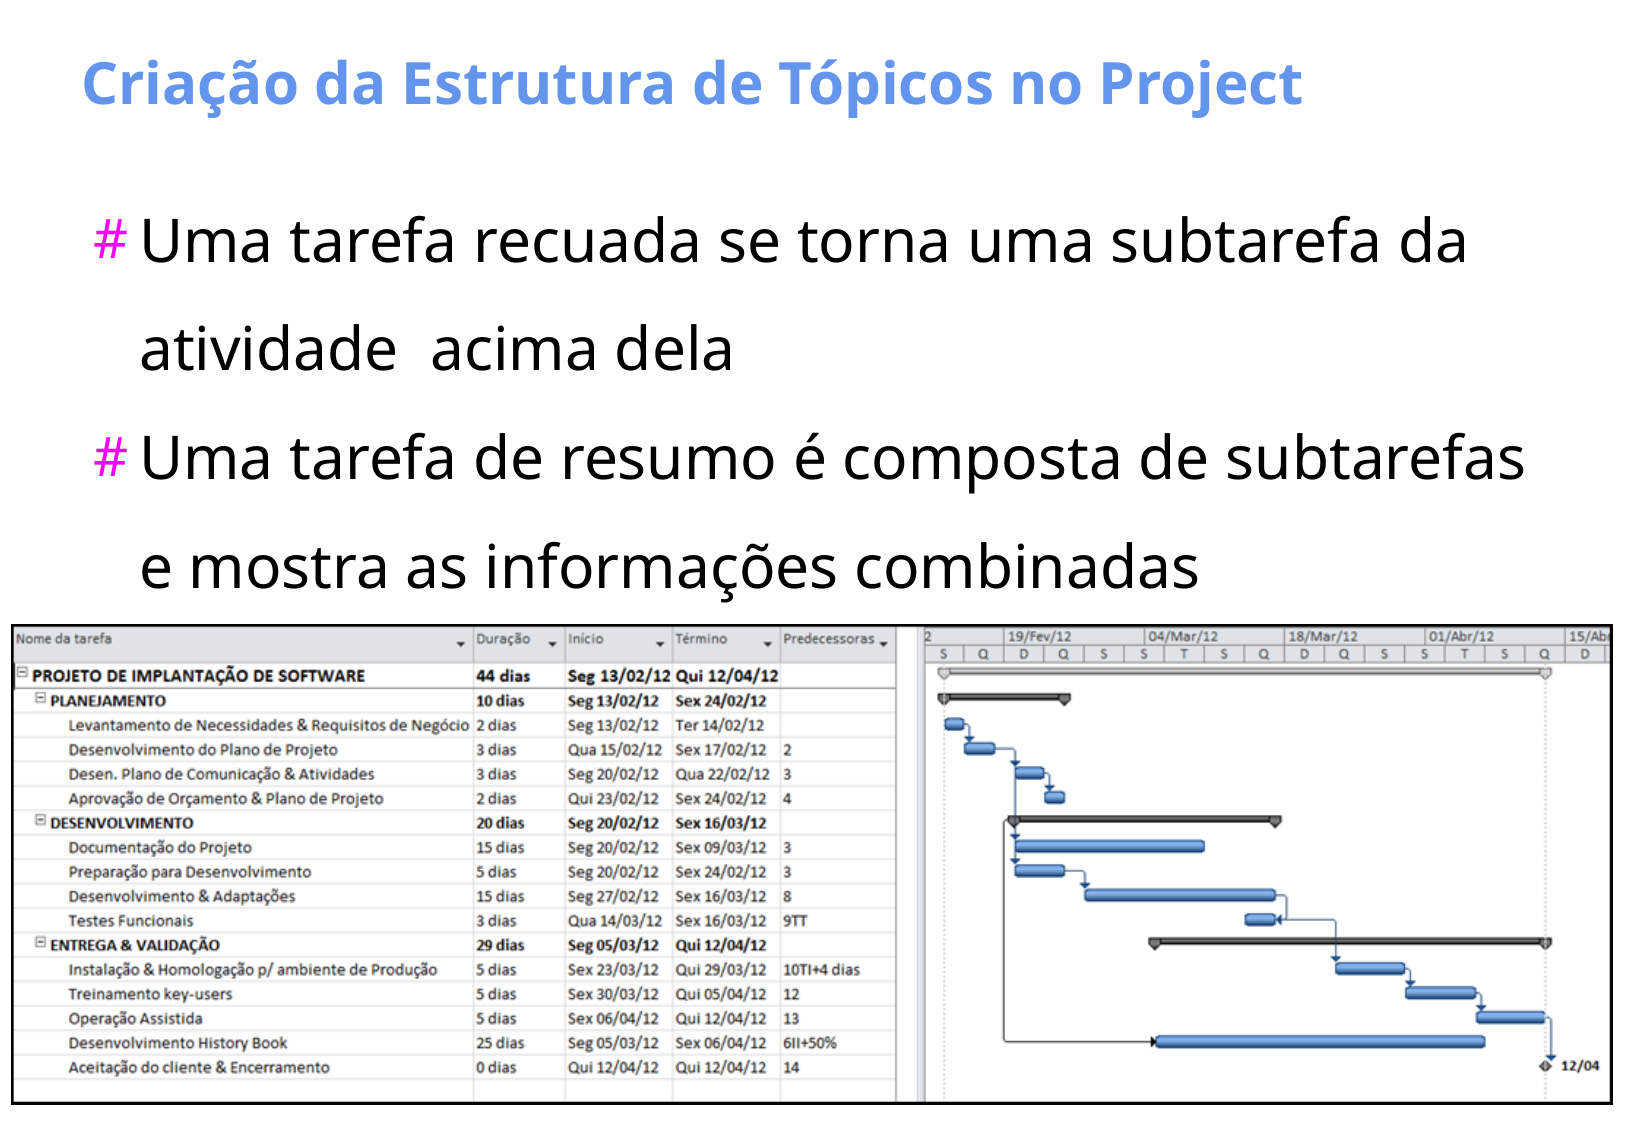

# Criação da Estrutura de Tópicos no Project
Uma tarefa recuada se torna uma subtarefa da atividade acima dela
Uma tarefa de resumo é composta de subtarefas e mostra as informações combinadas